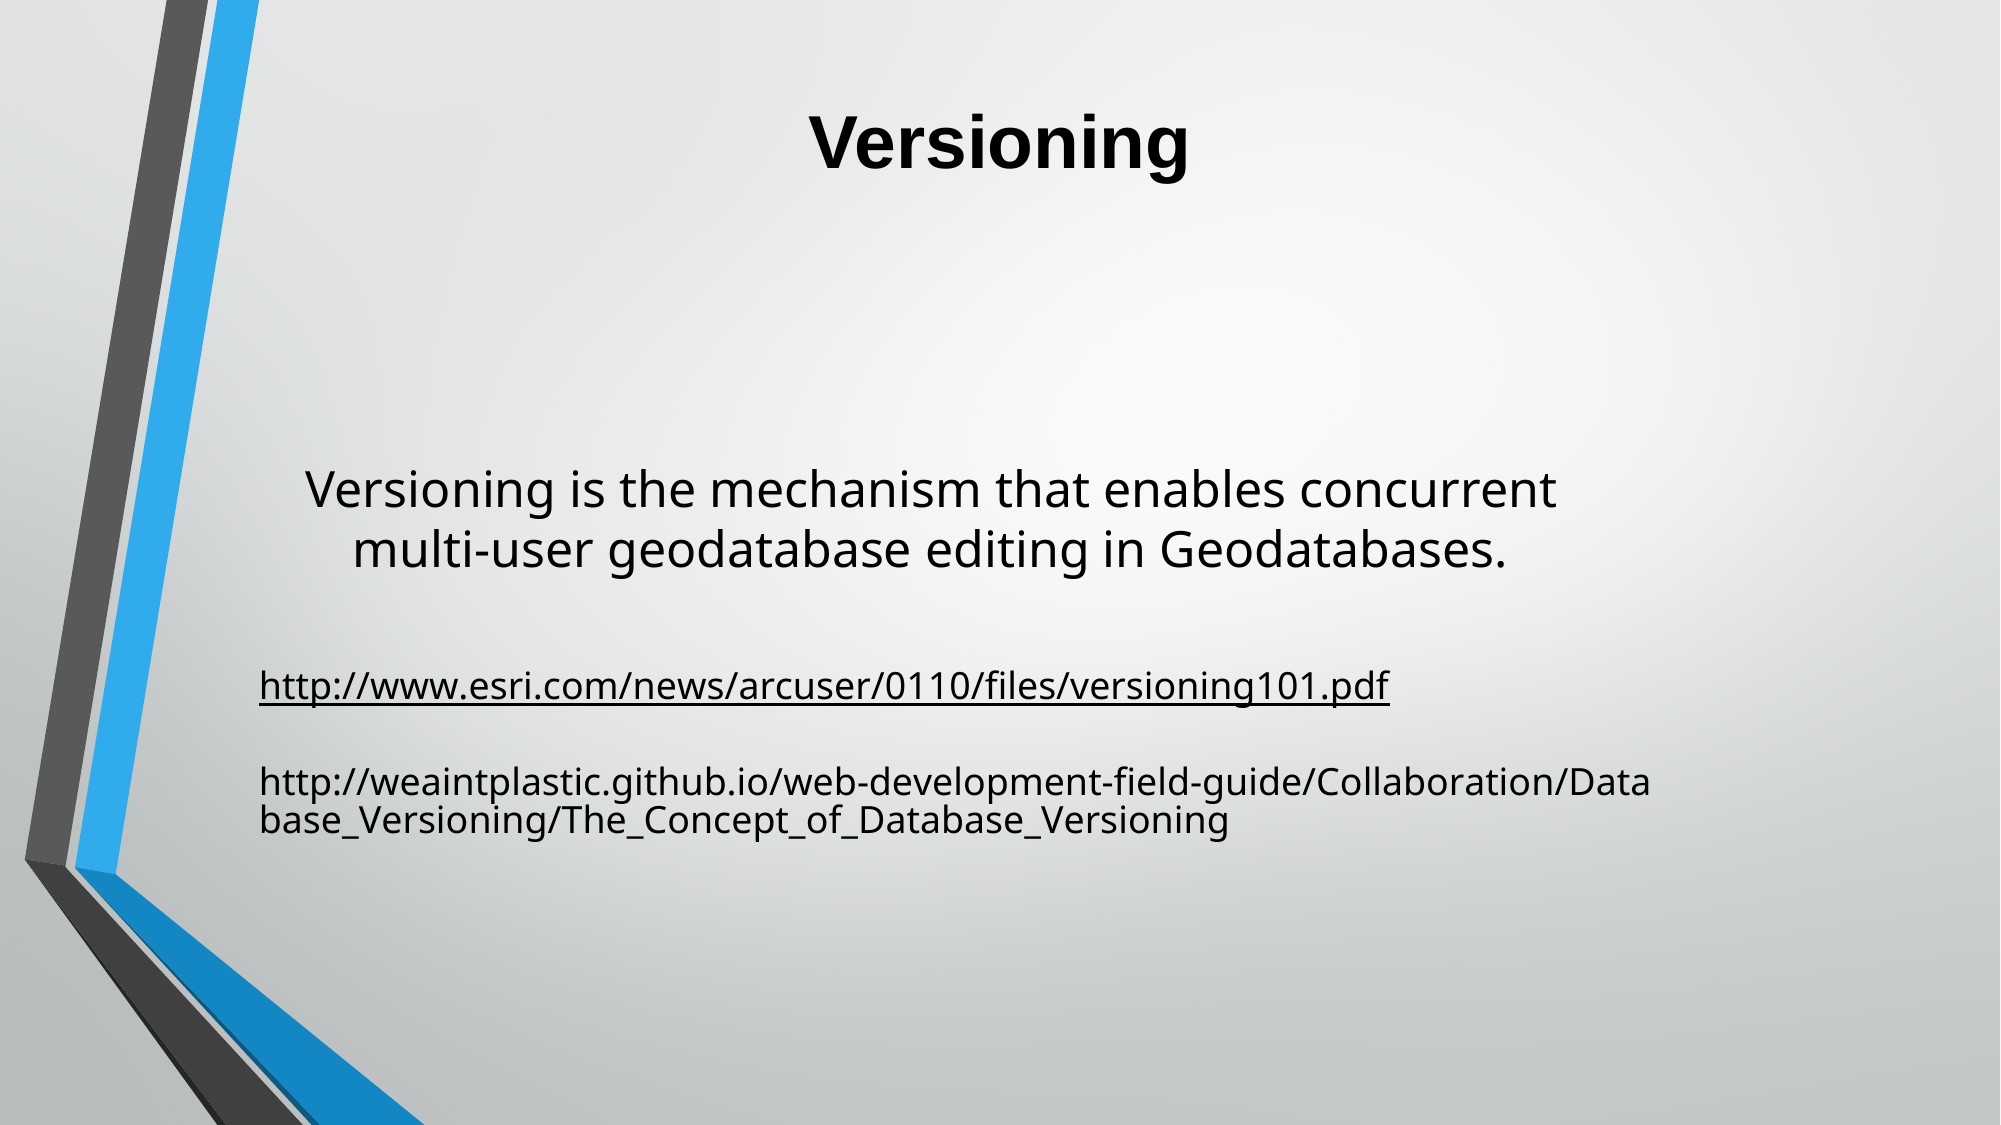

# Versioning
Versioning is the mechanism that enables concurrent multi-user geodatabase editing in Geodatabases.
http://www.esri.com/news/arcuser/0110/files/versioning101.pdf
http://weaintplastic.github.io/web-development-field-guide/Collaboration/Database_Versioning/The_Concept_of_Database_Versioning